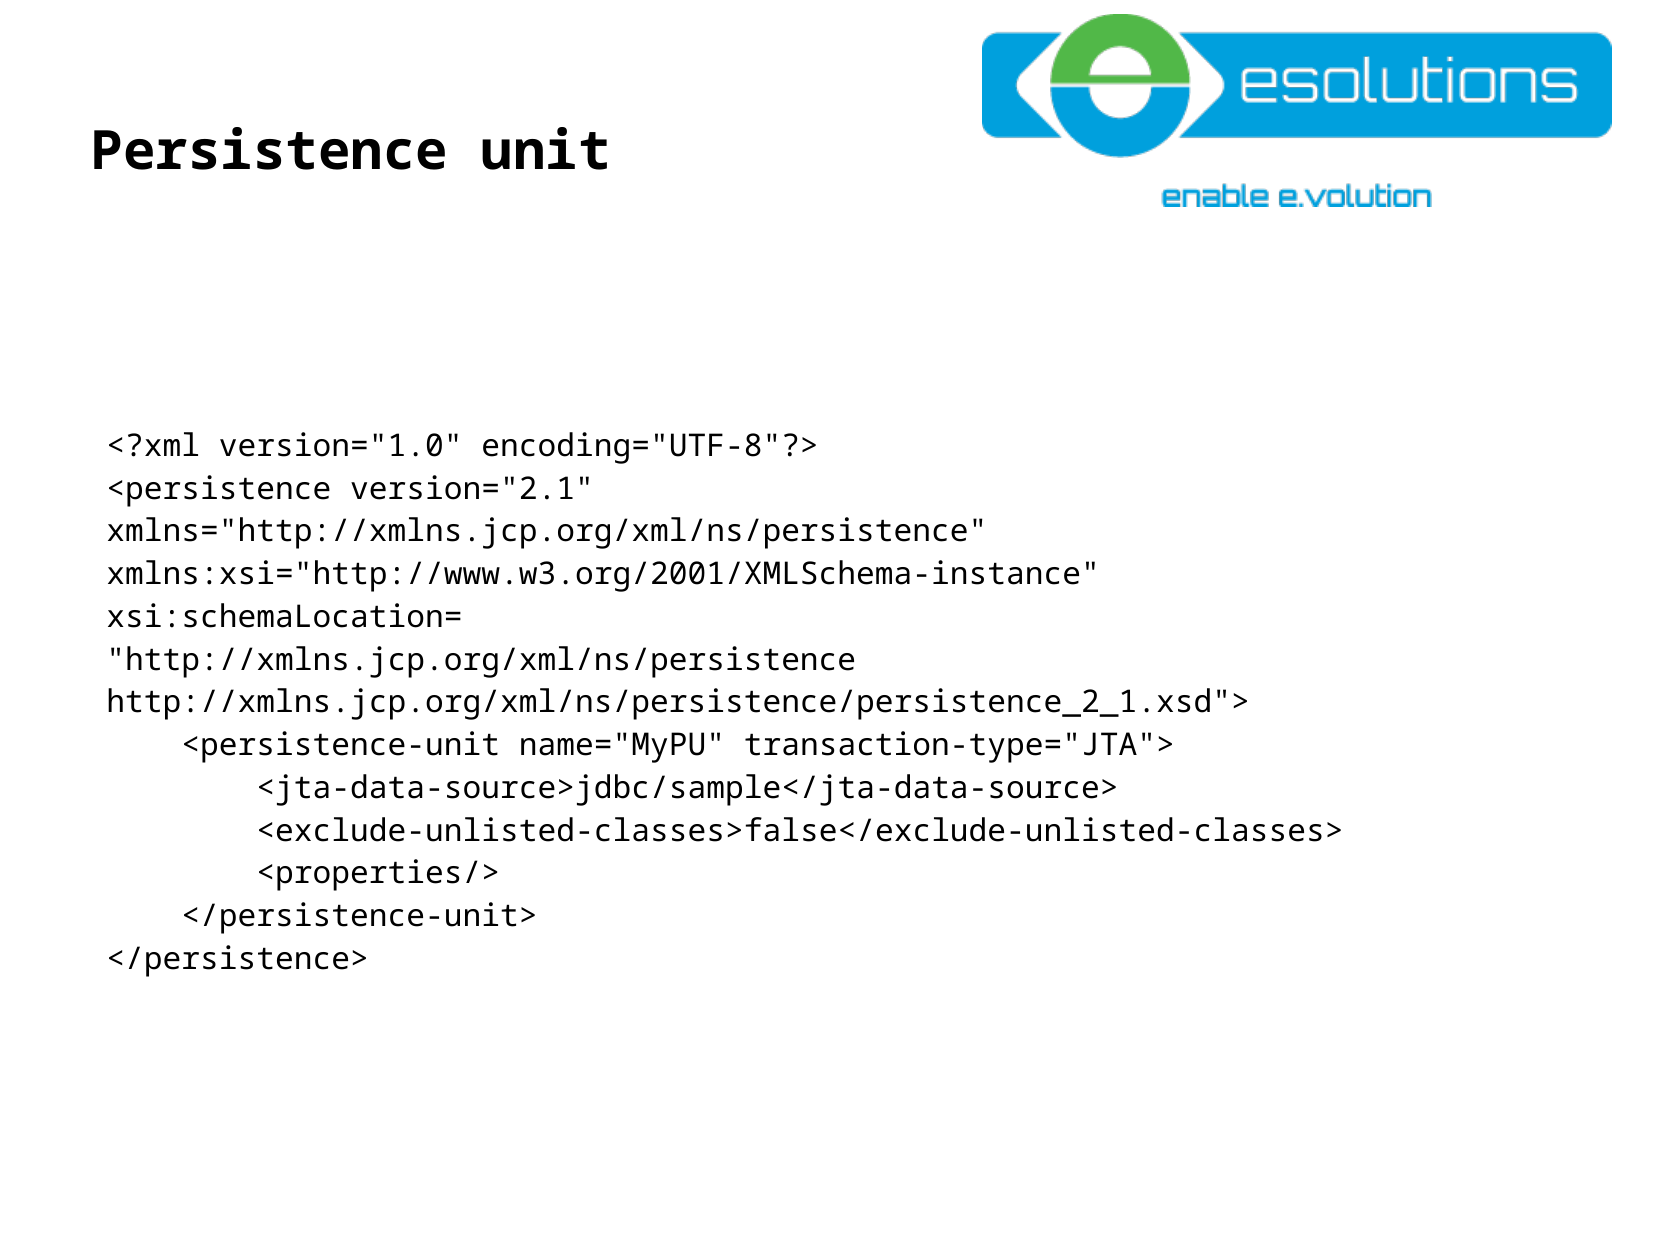

#
Persistence unit
<?xml version="1.0" encoding="UTF-8"?>
<persistence version="2.1"
xmlns="http://xmlns.jcp.org/xml/ns/persistence"
xmlns:xsi="http://www.w3.org/2001/XMLSchema-instance"
xsi:schemaLocation=
"http://xmlns.jcp.org/xml/ns/persistence
http://xmlns.jcp.org/xml/ns/persistence/persistence_2_1.xsd">
	<persistence-unit name="MyPU" transaction-type="JTA">
		<jta-data-source>jdbc/sample</jta-data-source>
		<exclude-unlisted-classes>false</exclude-unlisted-classes>
		<properties/>
	</persistence-unit>
</persistence>